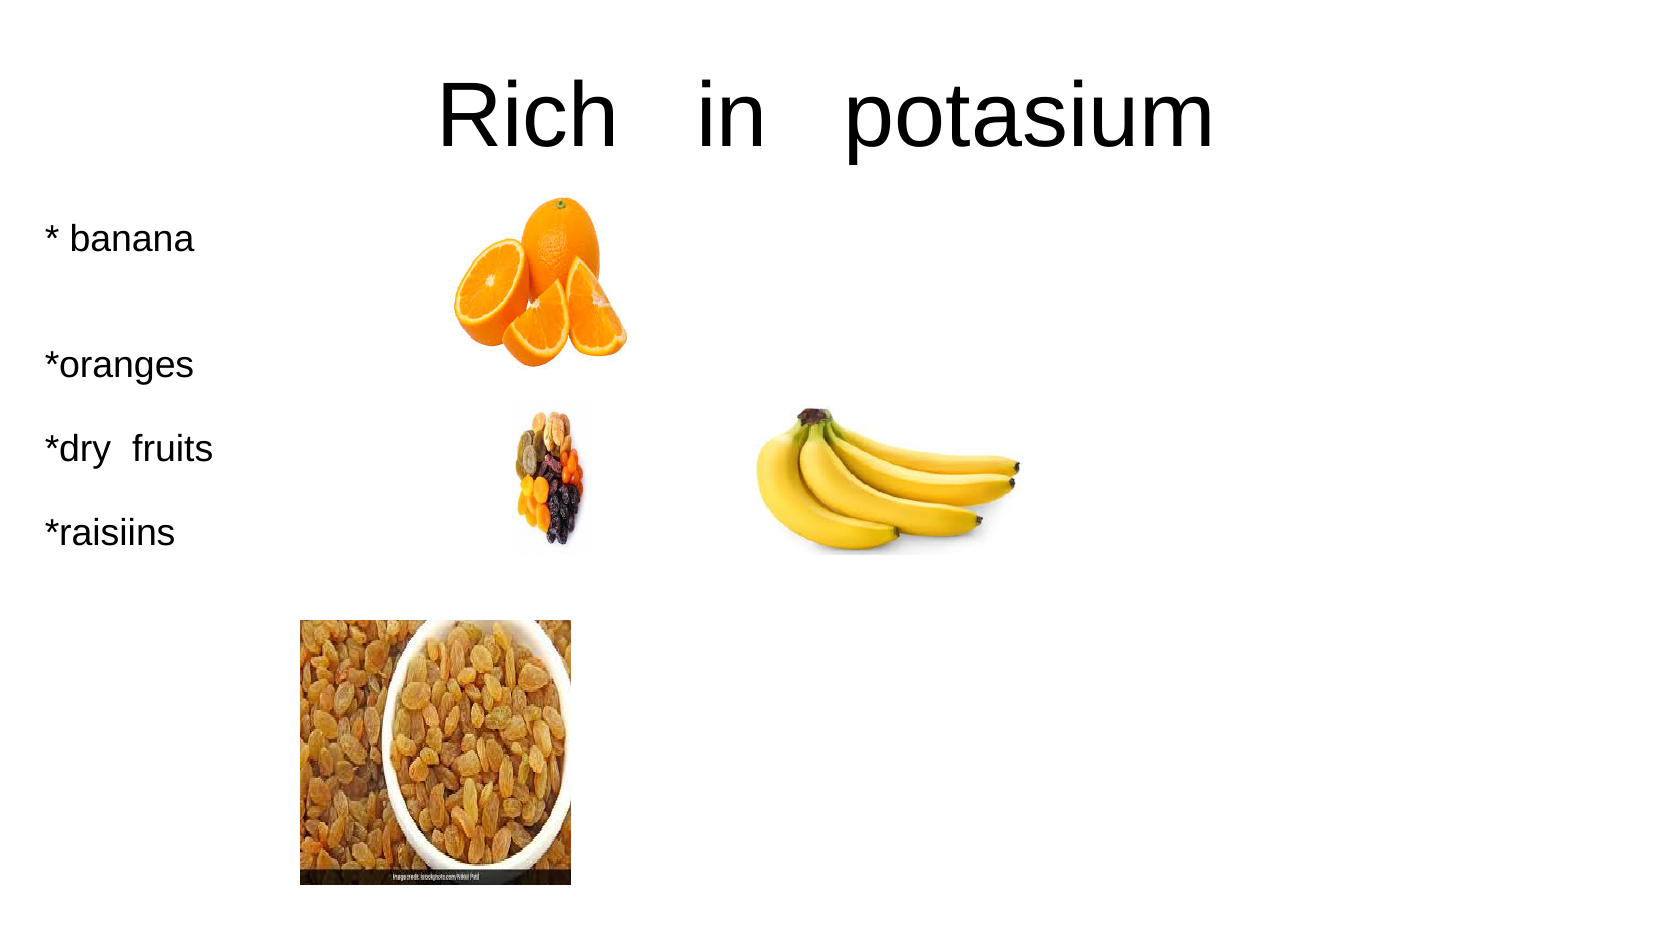

# Rich in potasium
* banana
*oranges
*dry fruits
*raisiins